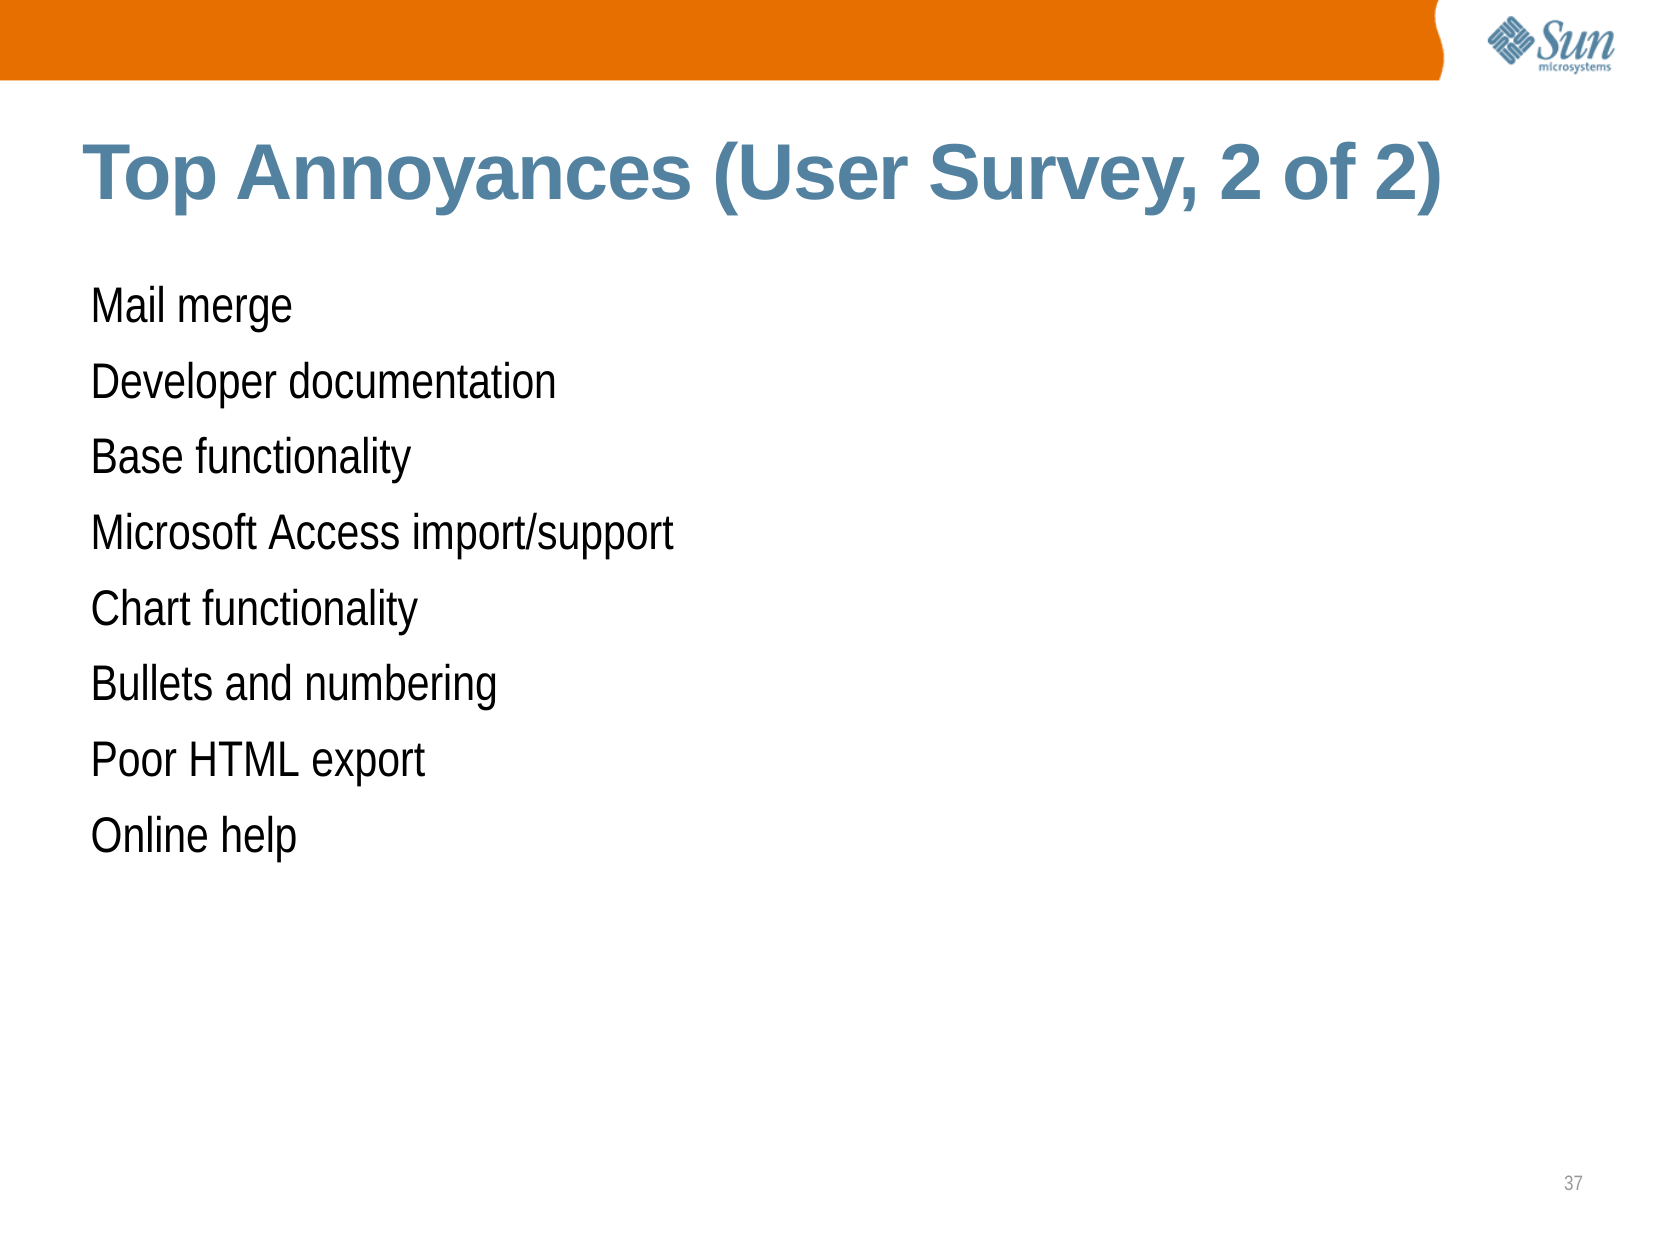

# Top Annoyances (User Survey, 2 of 2)
Mail merge
Developer documentation
Base functionality
Microsoft Access import/support
Chart functionality
Bullets and numbering
Poor HTML export
Online help